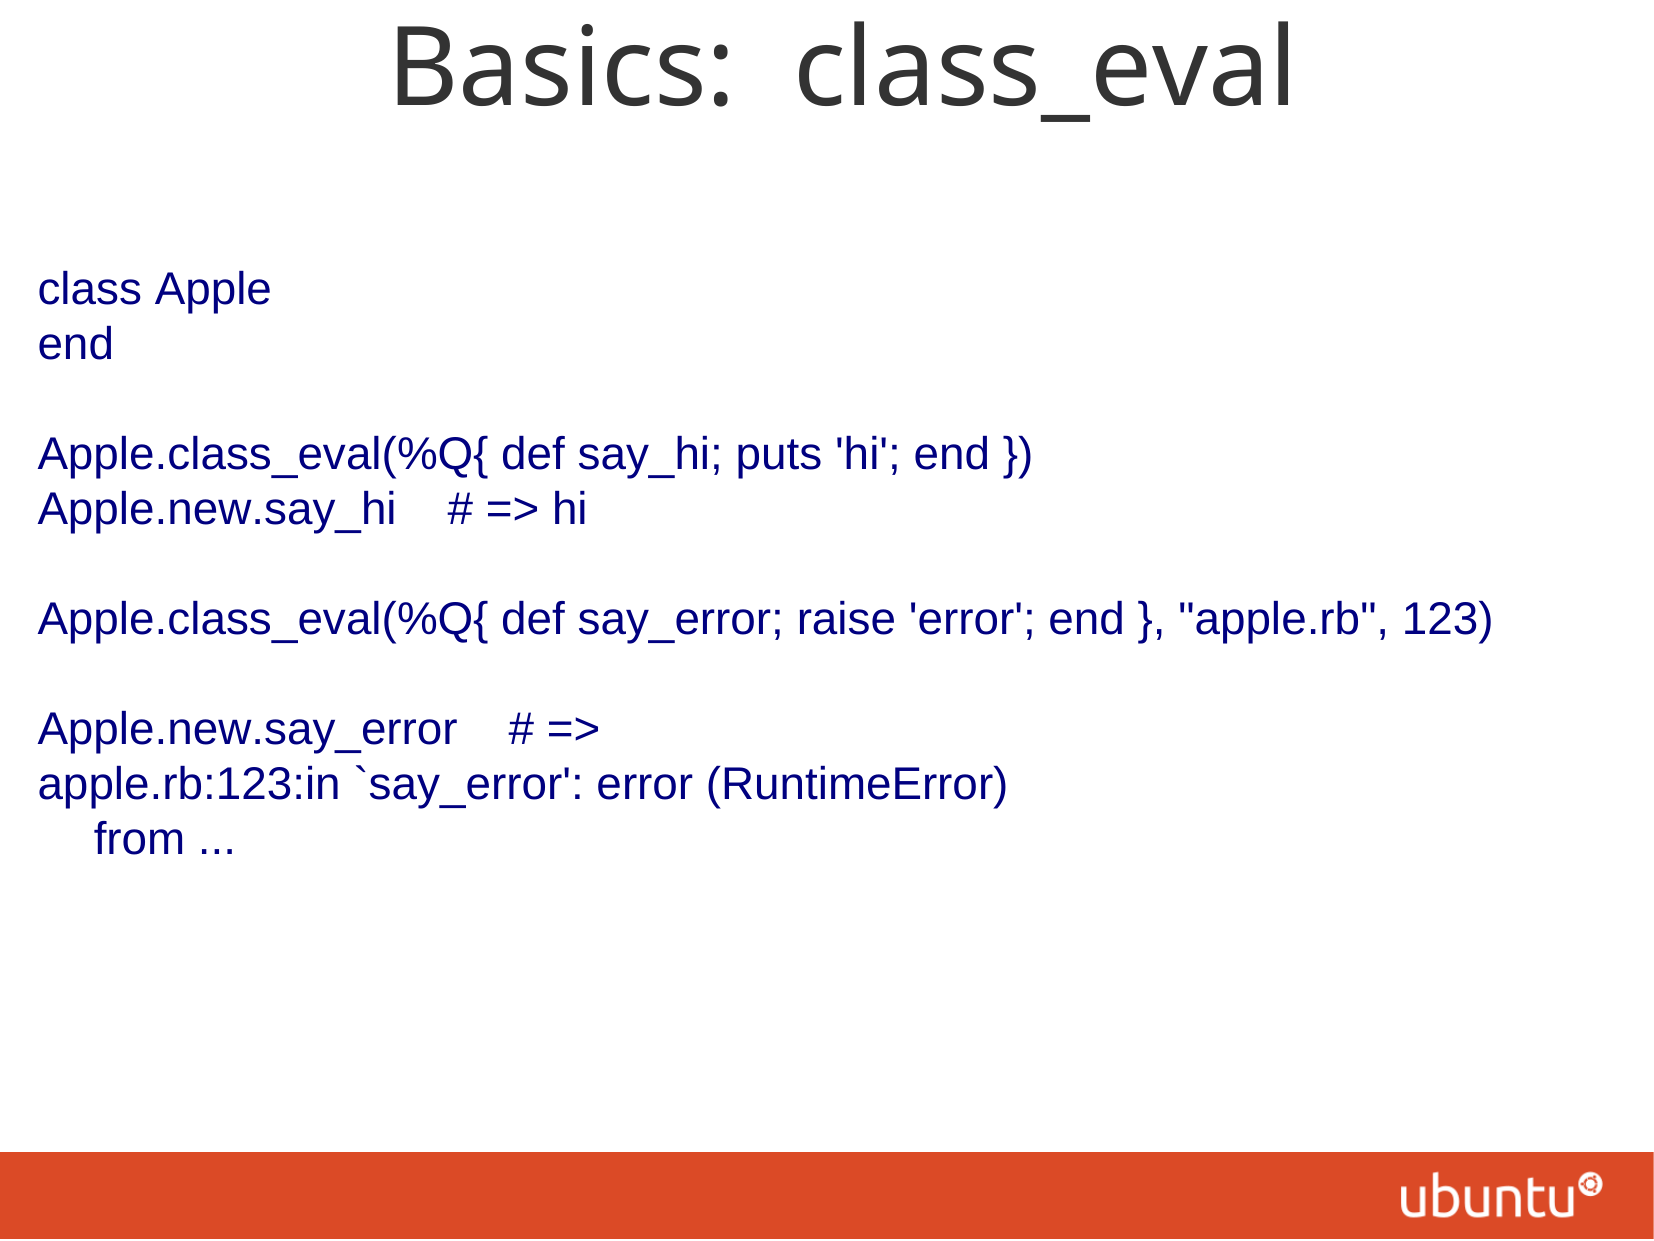

# Basics: class_eval
class Apple
end
Apple.class_eval(%Q{ def say_hi; puts 'hi'; end })
Apple.new.say_hi # => hi
Apple.class_eval(%Q{ def say_error; raise 'error'; end }, "apple.rb", 123)
Apple.new.say_error # =>
apple.rb:123:in `say_error': error (RuntimeError)
	from ...